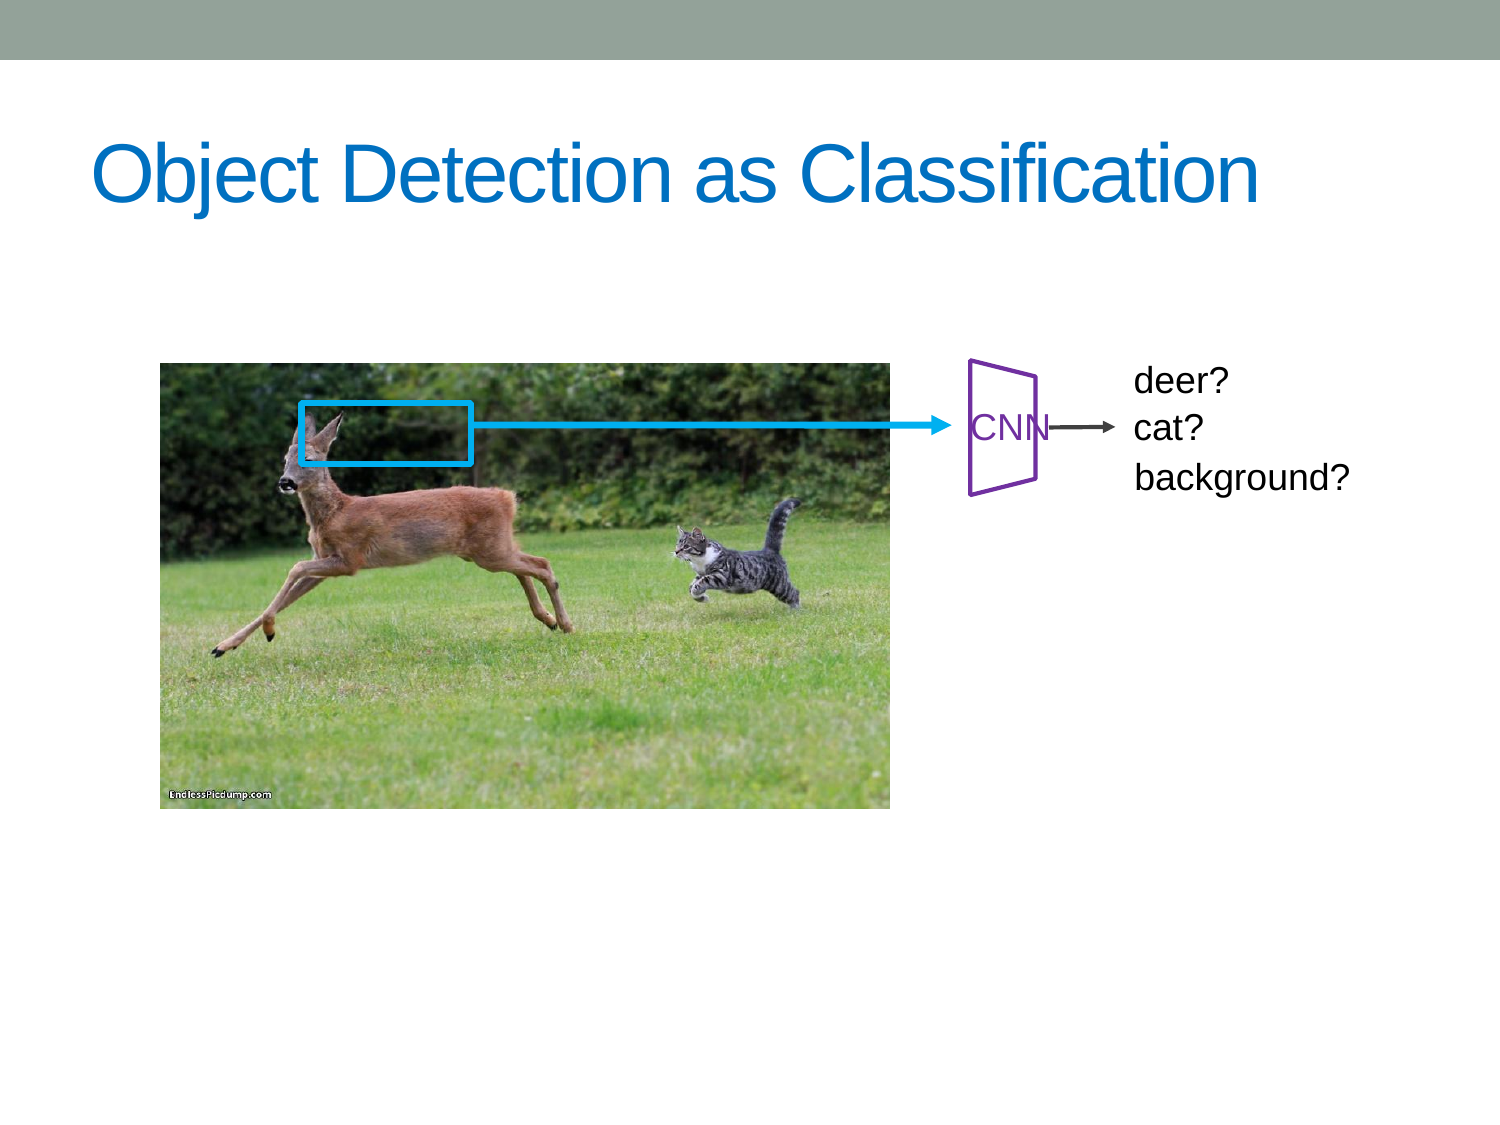

# Object Detection as Classification
deer?
CNN
cat?
background?